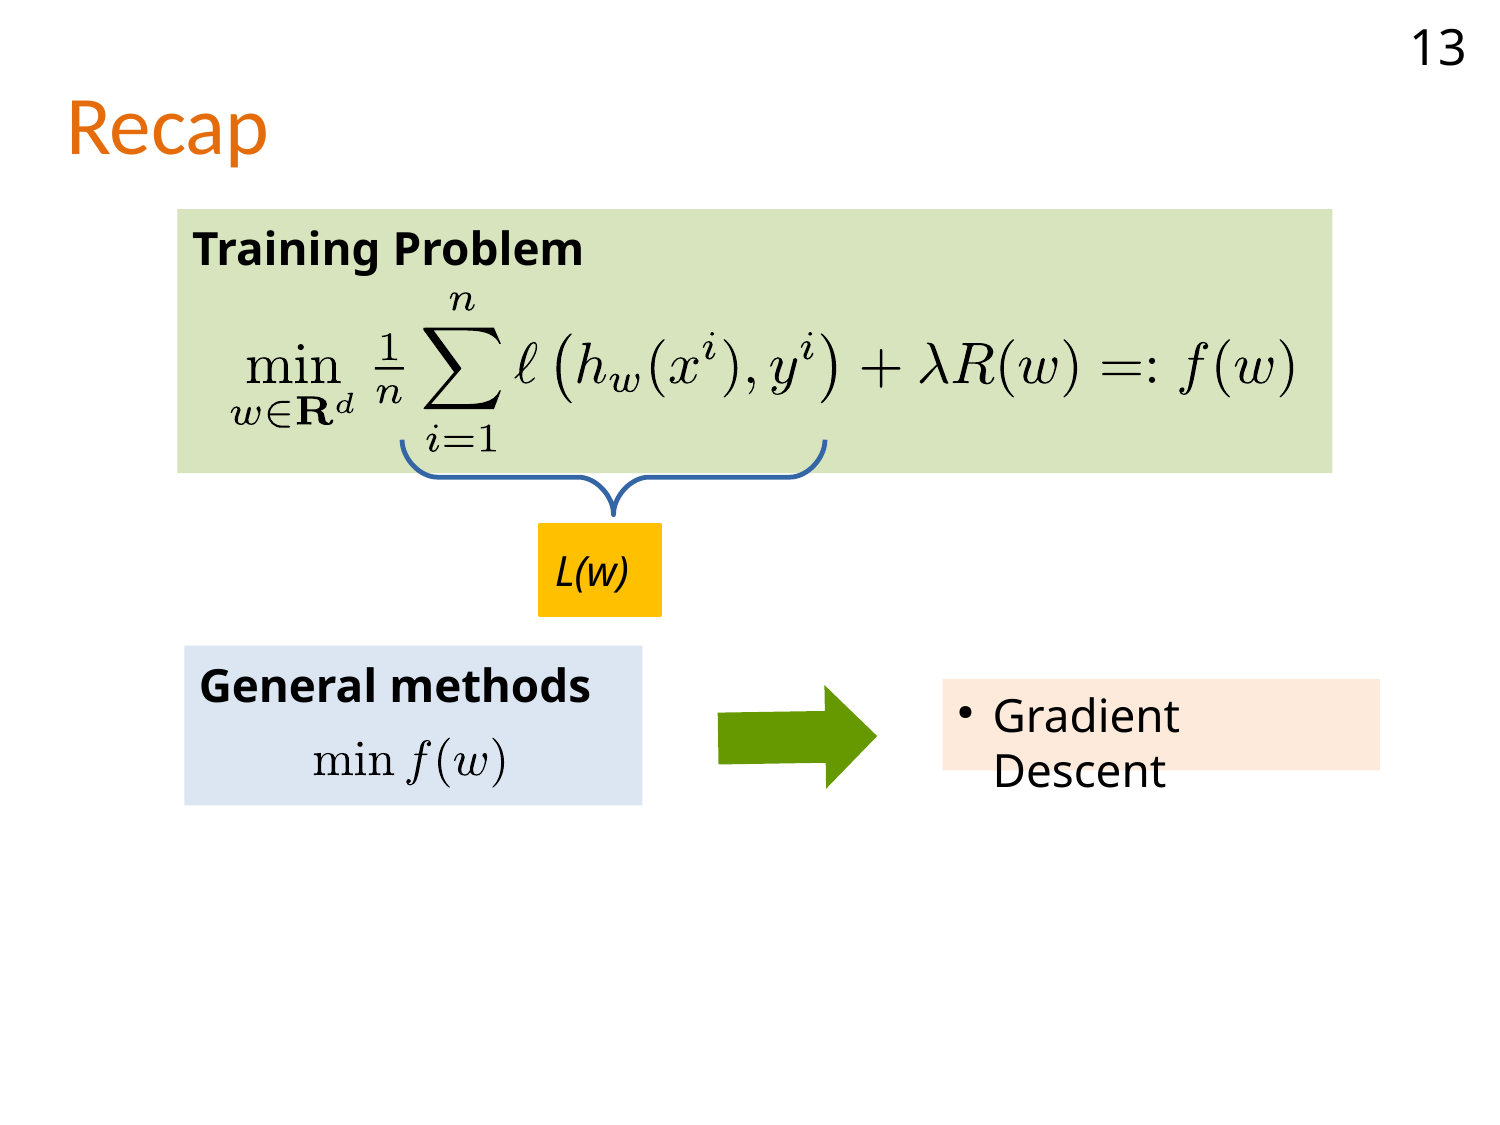

Recap
Training Problem
L(w)
General methods
Gradient Descent
Why not keep them separate?